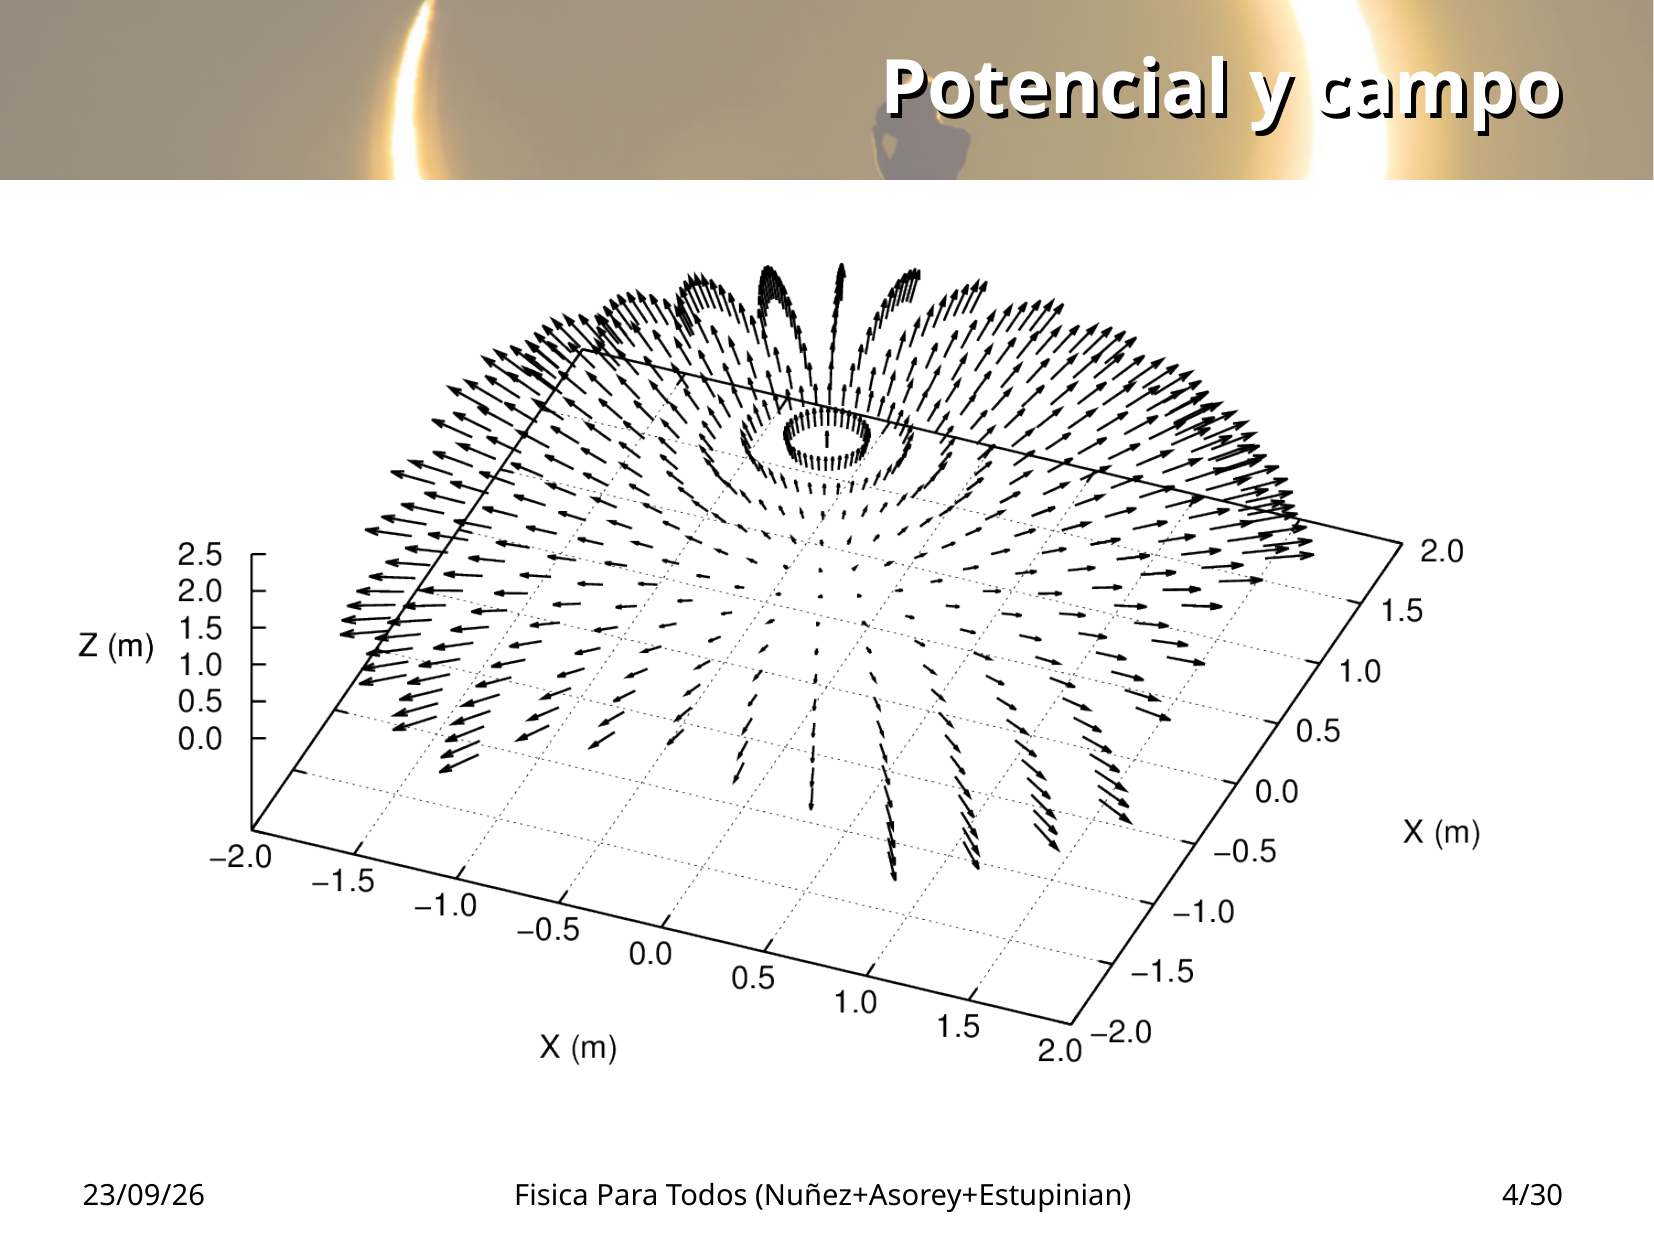

# Potencial y campo
Fisica Para Todos (Nuñez+Asorey+Estupinian)
4